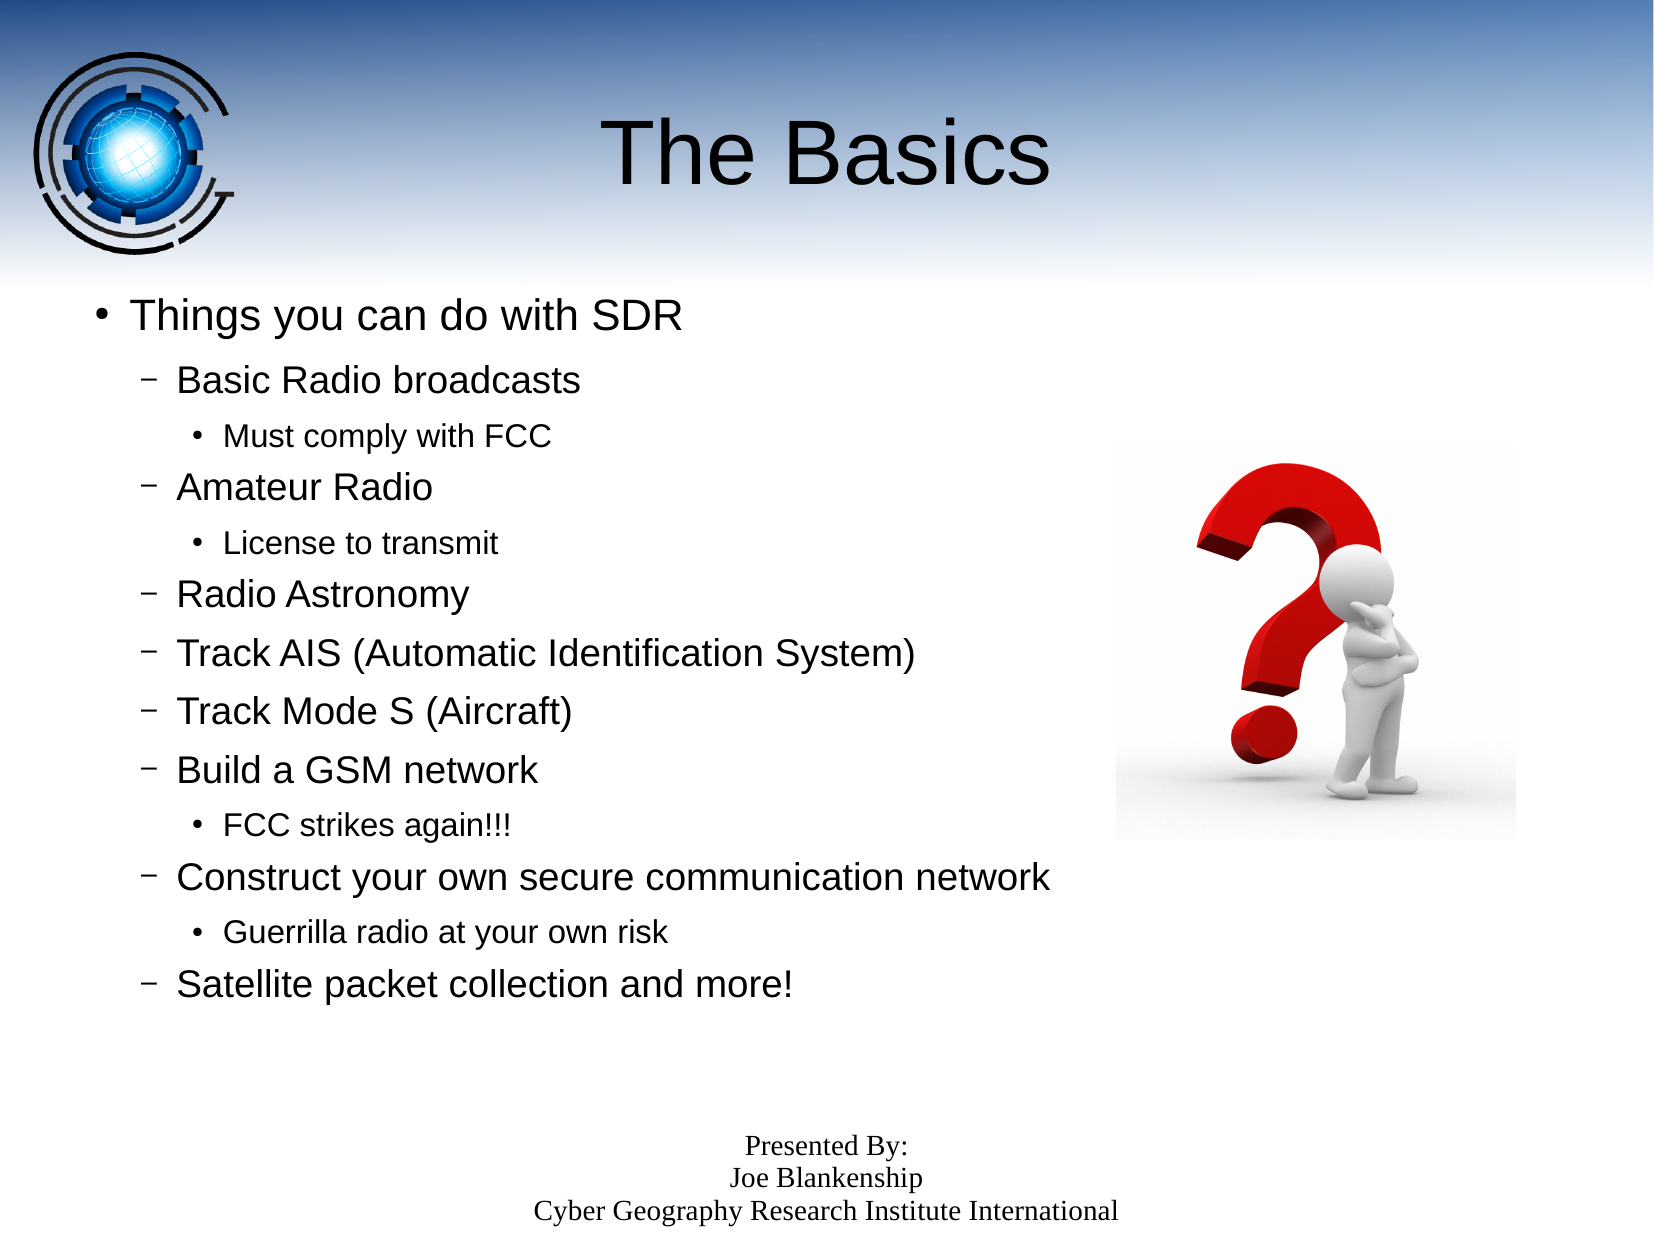

# The Basics
Things you can do with SDR
Basic Radio broadcasts
Must comply with FCC
Amateur Radio
License to transmit
Radio Astronomy
Track AIS (Automatic Identification System)
Track Mode S (Aircraft)
Build a GSM network
FCC strikes again!!!
Construct your own secure communication network
Guerrilla radio at your own risk
Satellite packet collection and more!